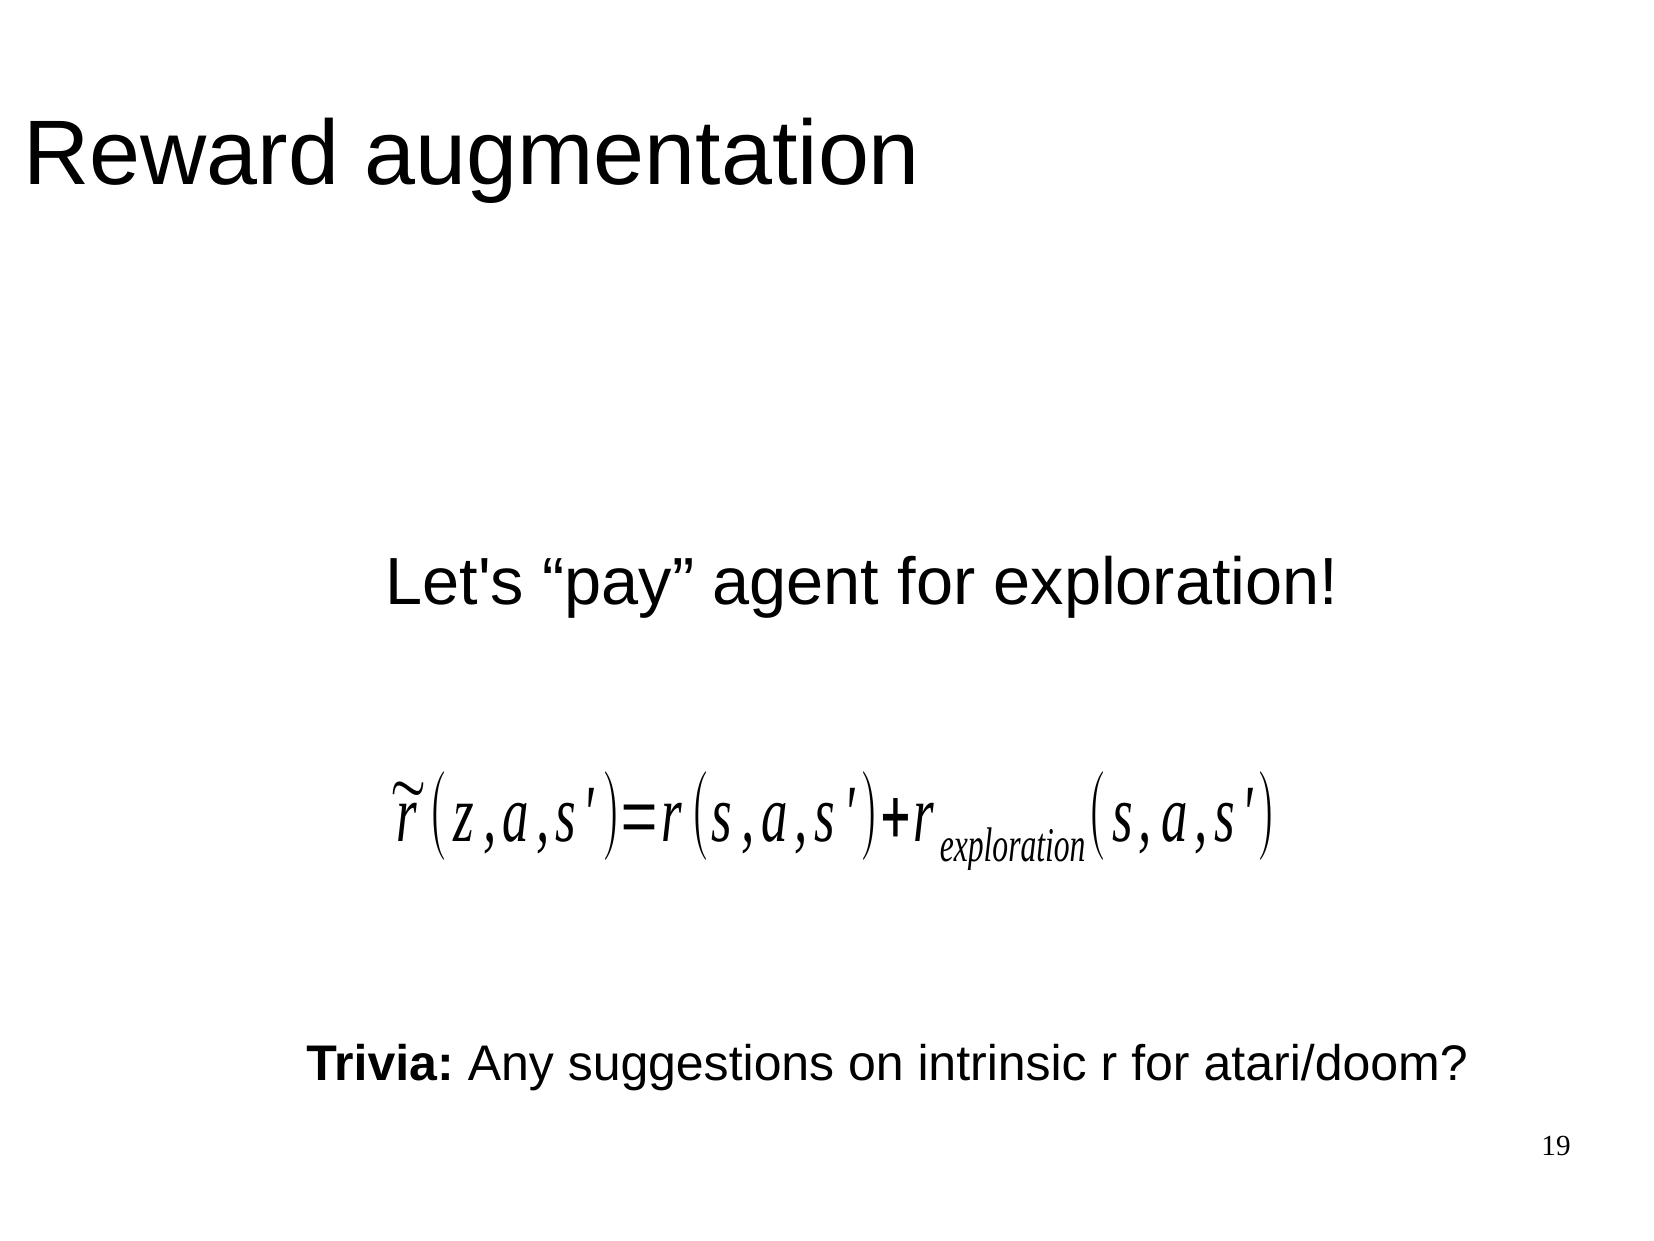

# Reward augmentation
Let's “pay” agent for exploration!
Trivia: Any suggestions on intrinsic r for atari/doom?
19